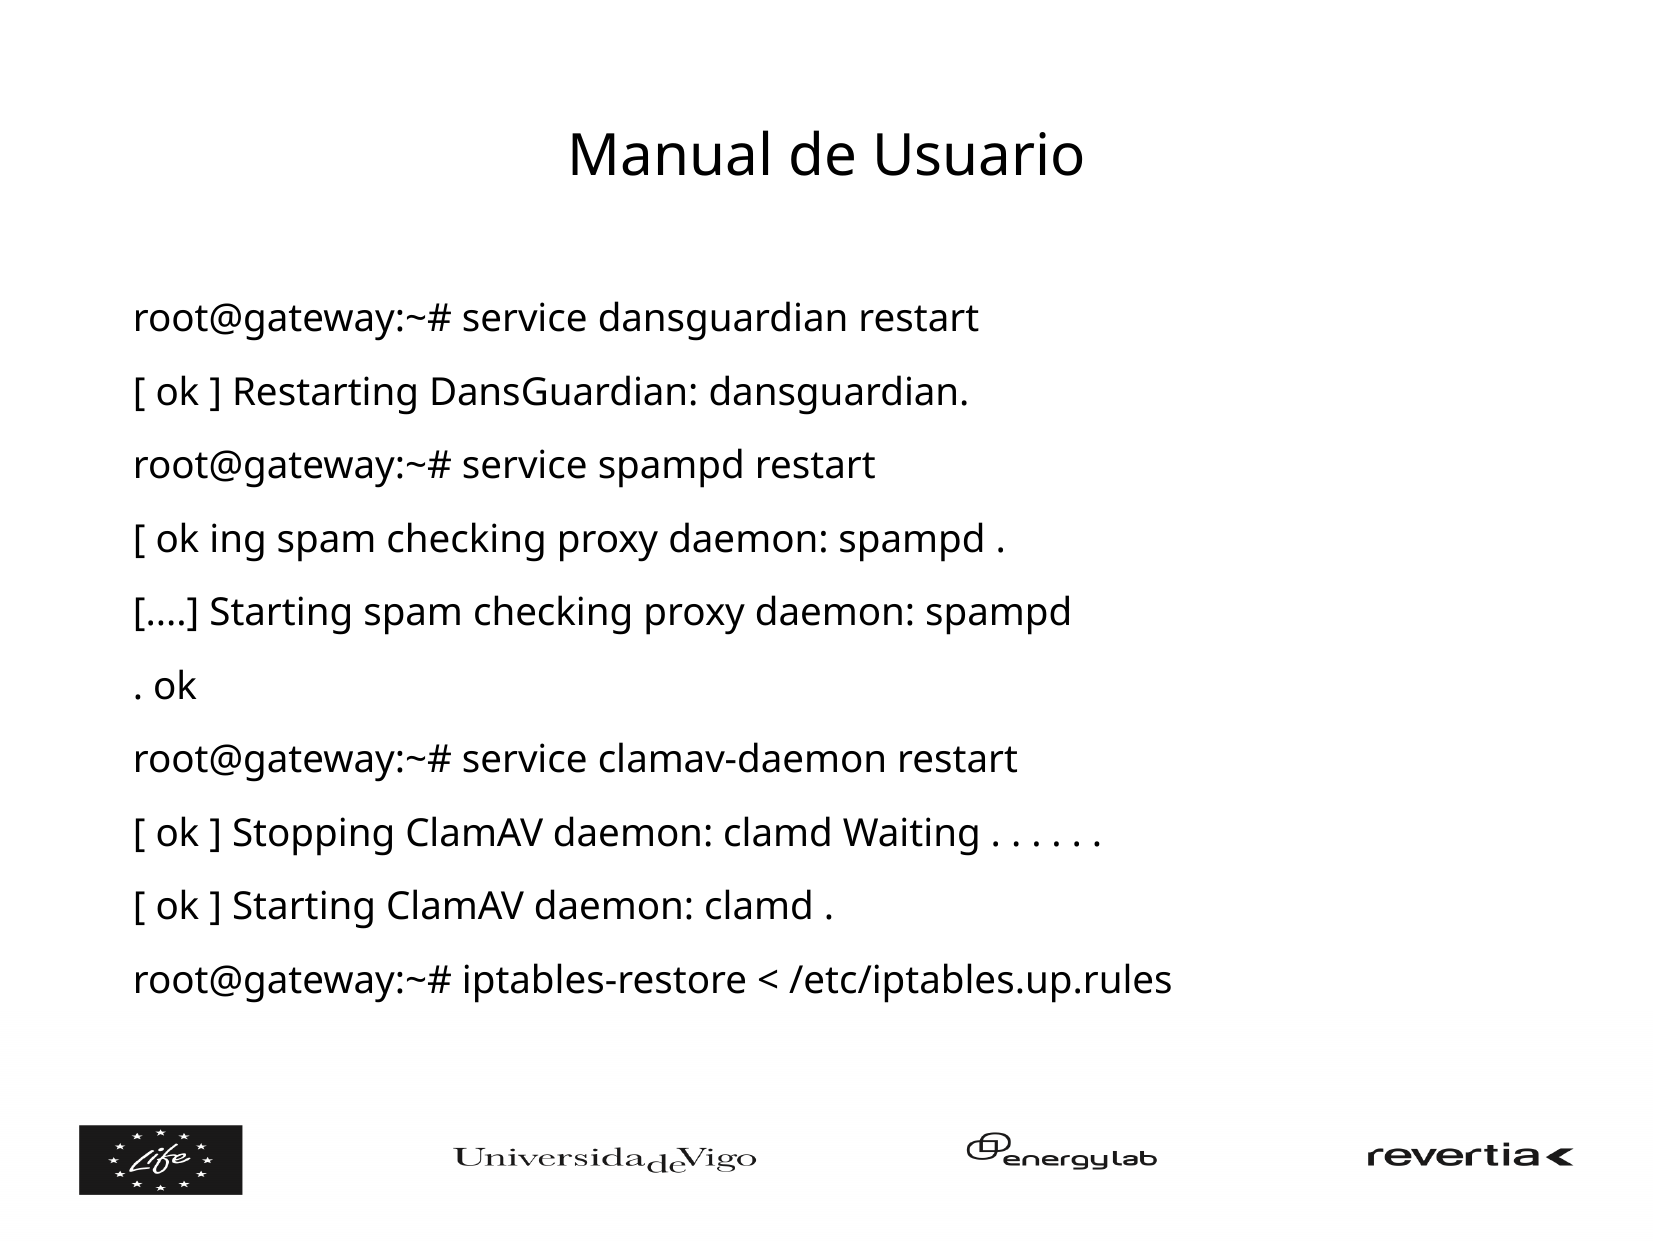

# Manual de Usuario
root@gateway:~# service dansguardian restart
[ ok ] Restarting DansGuardian: dansguardian.
root@gateway:~# service spampd restart
[ ok ing spam checking proxy daemon: spampd .
[....] Starting spam checking proxy daemon: spampd
. ok
root@gateway:~# service clamav-daemon restart
[ ok ] Stopping ClamAV daemon: clamd Waiting . . . . . .
[ ok ] Starting ClamAV daemon: clamd .
root@gateway:~# iptables-restore < /etc/iptables.up.rules